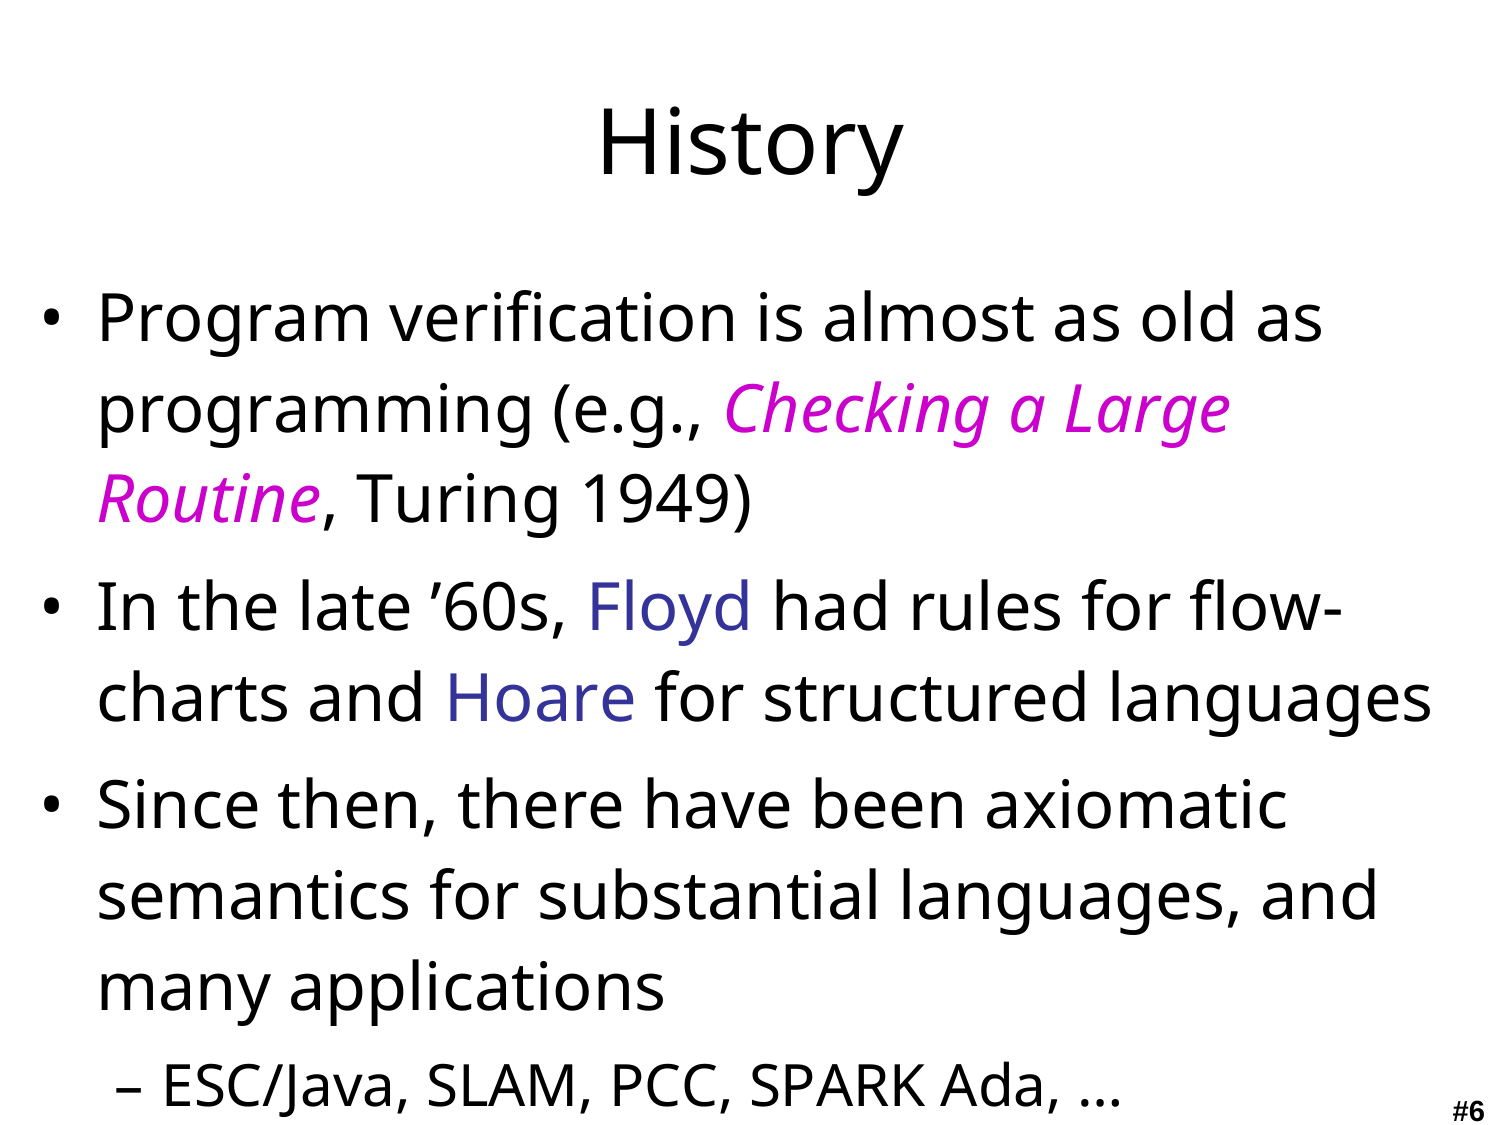

# History
Program verification is almost as old as programming (e.g., Checking a Large Routine, Turing 1949)
In the late ’60s, Floyd had rules for flow-charts and Hoare for structured languages
Since then, there have been axiomatic semantics for substantial languages, and many applications
ESC/Java, SLAM, PCC, SPARK Ada, …
6